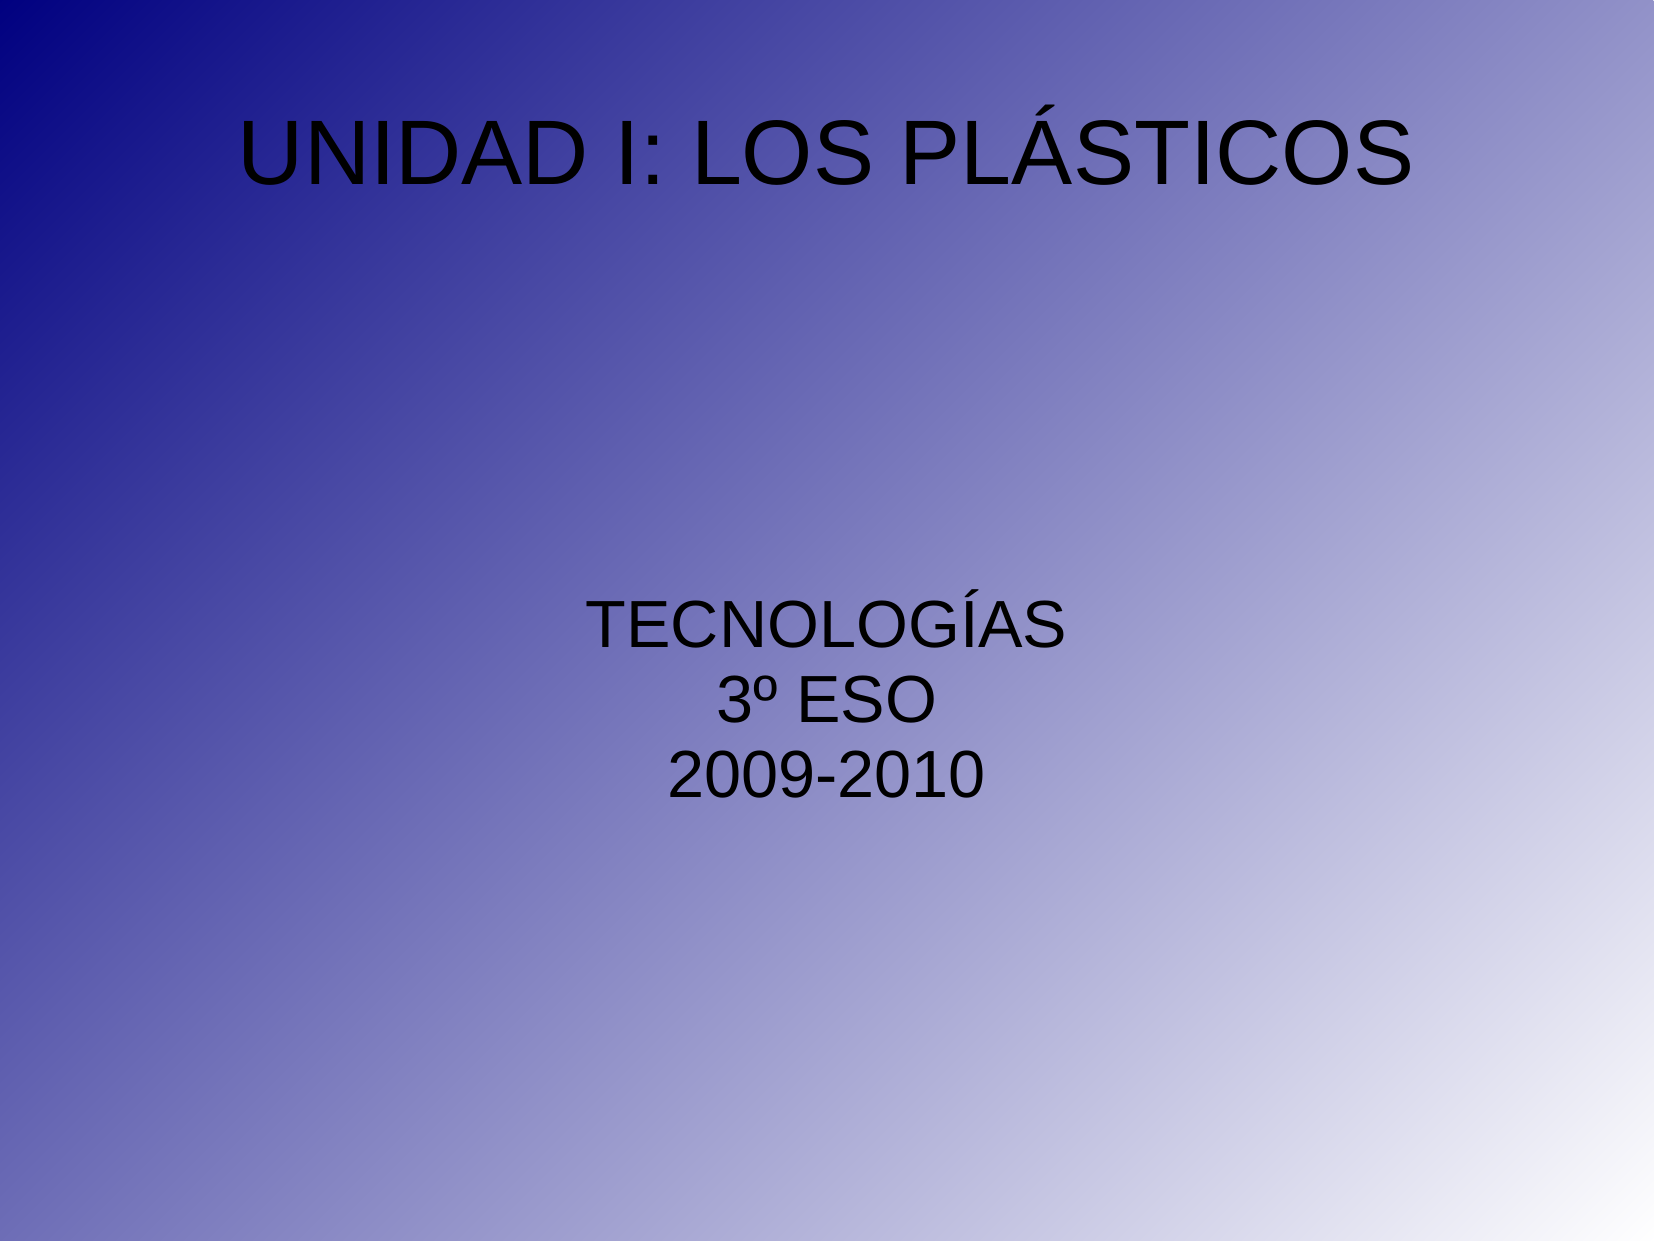

# UNIDAD I: LOS PLÁSTICOS
TECNOLOGÍAS
3º ESO
2009-2010